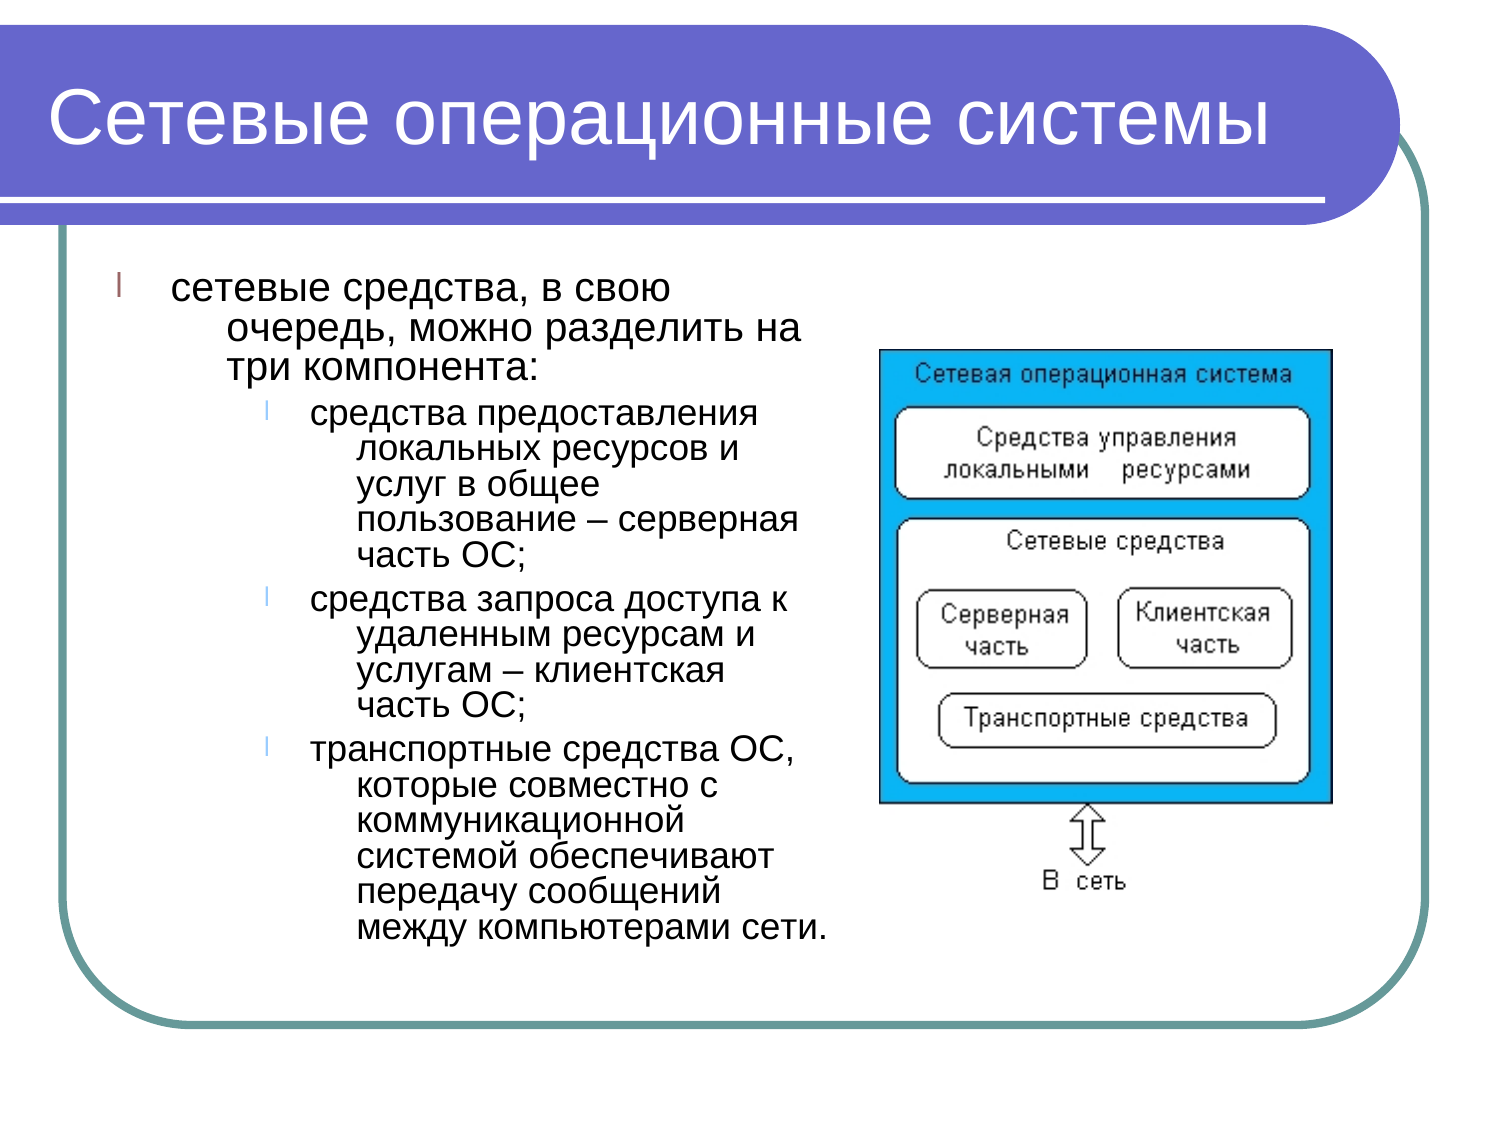

# Сетевые операционные системы
сетевые средства, в свою очередь, можно разделить на три компонента:
средства предоставления локальных ресурсов и услуг в общее пользование – серверная часть ОС;
средства запроса доступа к удаленным ресурсам и услугам – клиентская часть ОС;
транспортные средства ОС, которые совместно с коммуникационной системой обеспечивают передачу сообщений между компьютерами сети.